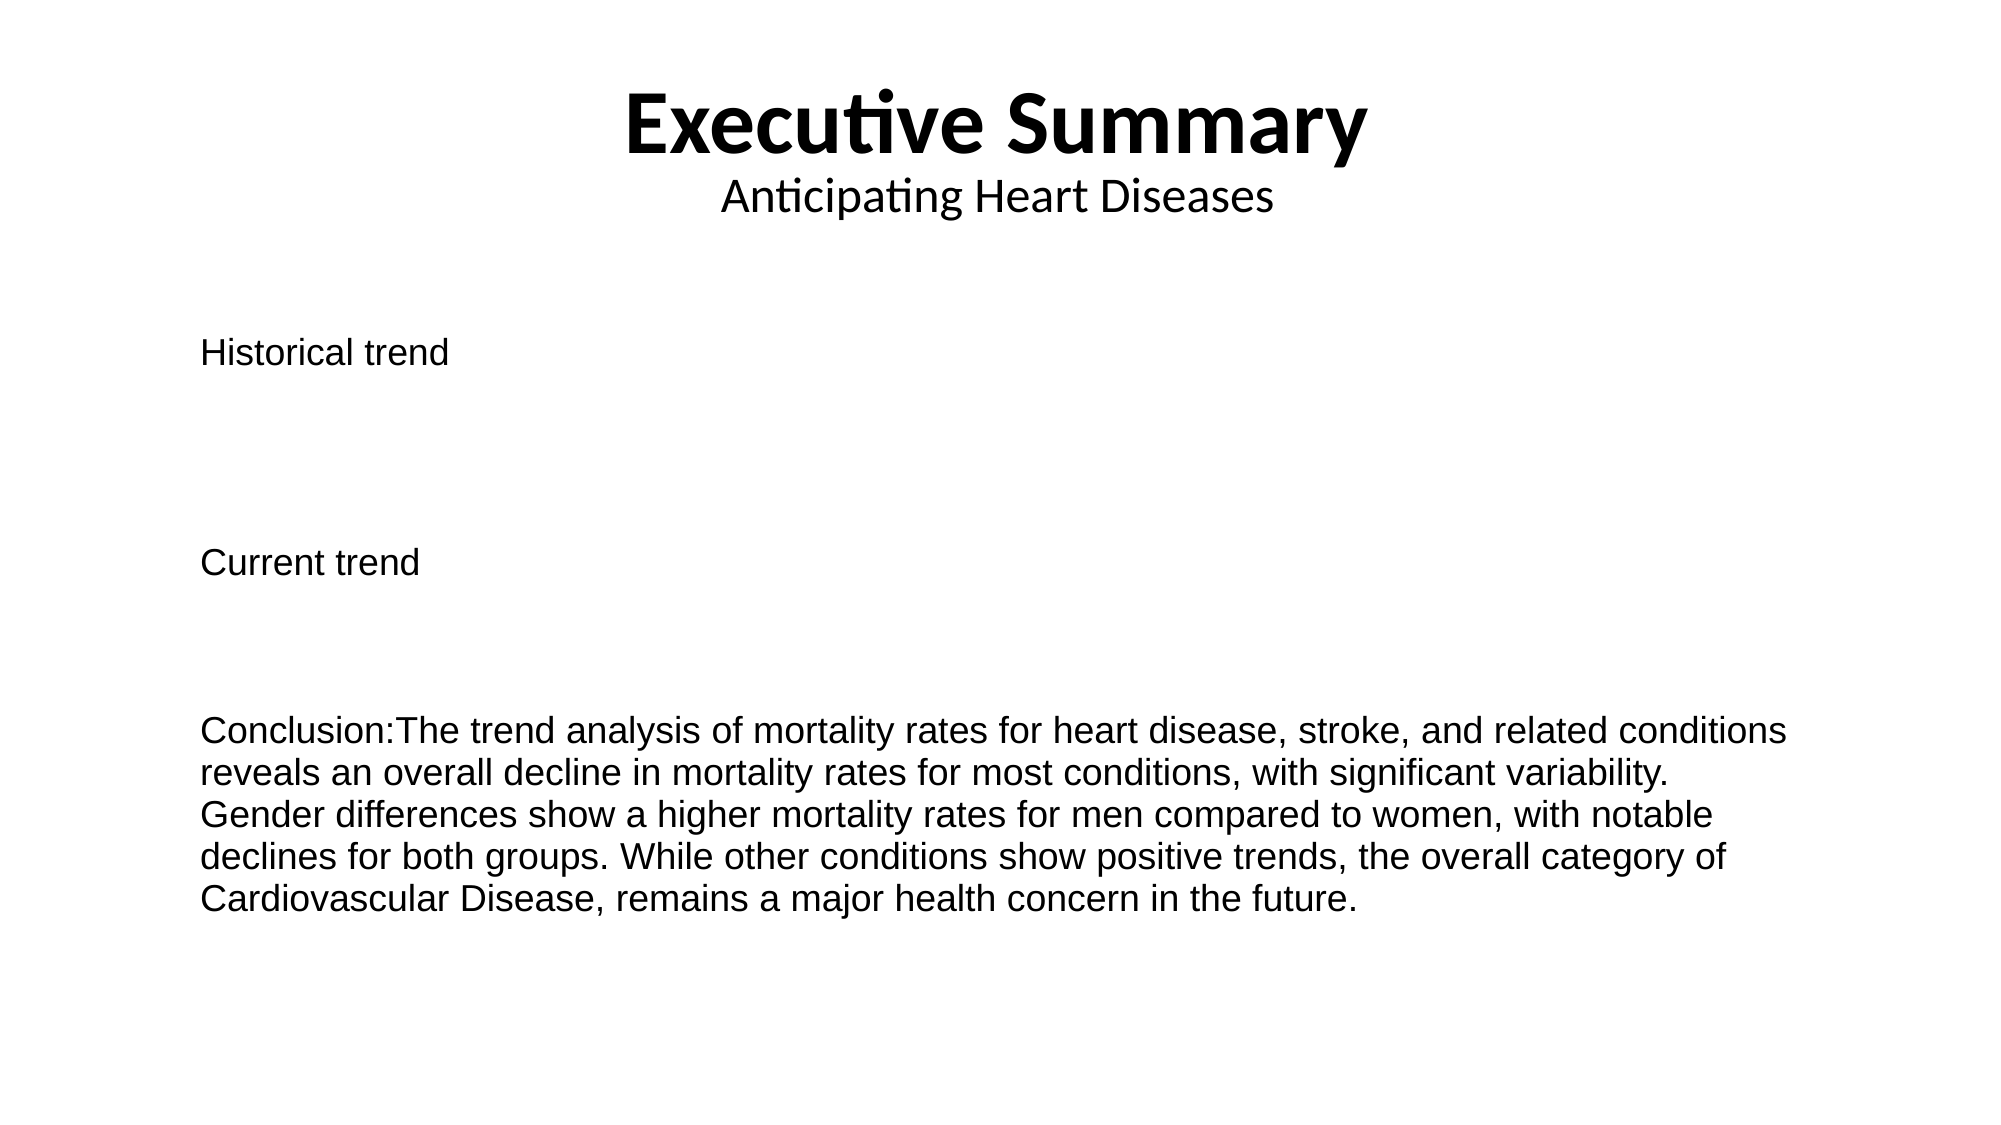

# Executive Summary
Anticipating Heart Diseases
Historical trend
Current trend
Conclusion:The trend analysis of mortality rates for heart disease, stroke, and related conditions reveals an overall decline in mortality rates for most conditions, with significant variability.
Gender differences show a higher mortality rates for men compared to women, with notable declines for both groups. While other conditions show positive trends, the overall category of Cardiovascular Disease, remains a major health concern in the future.